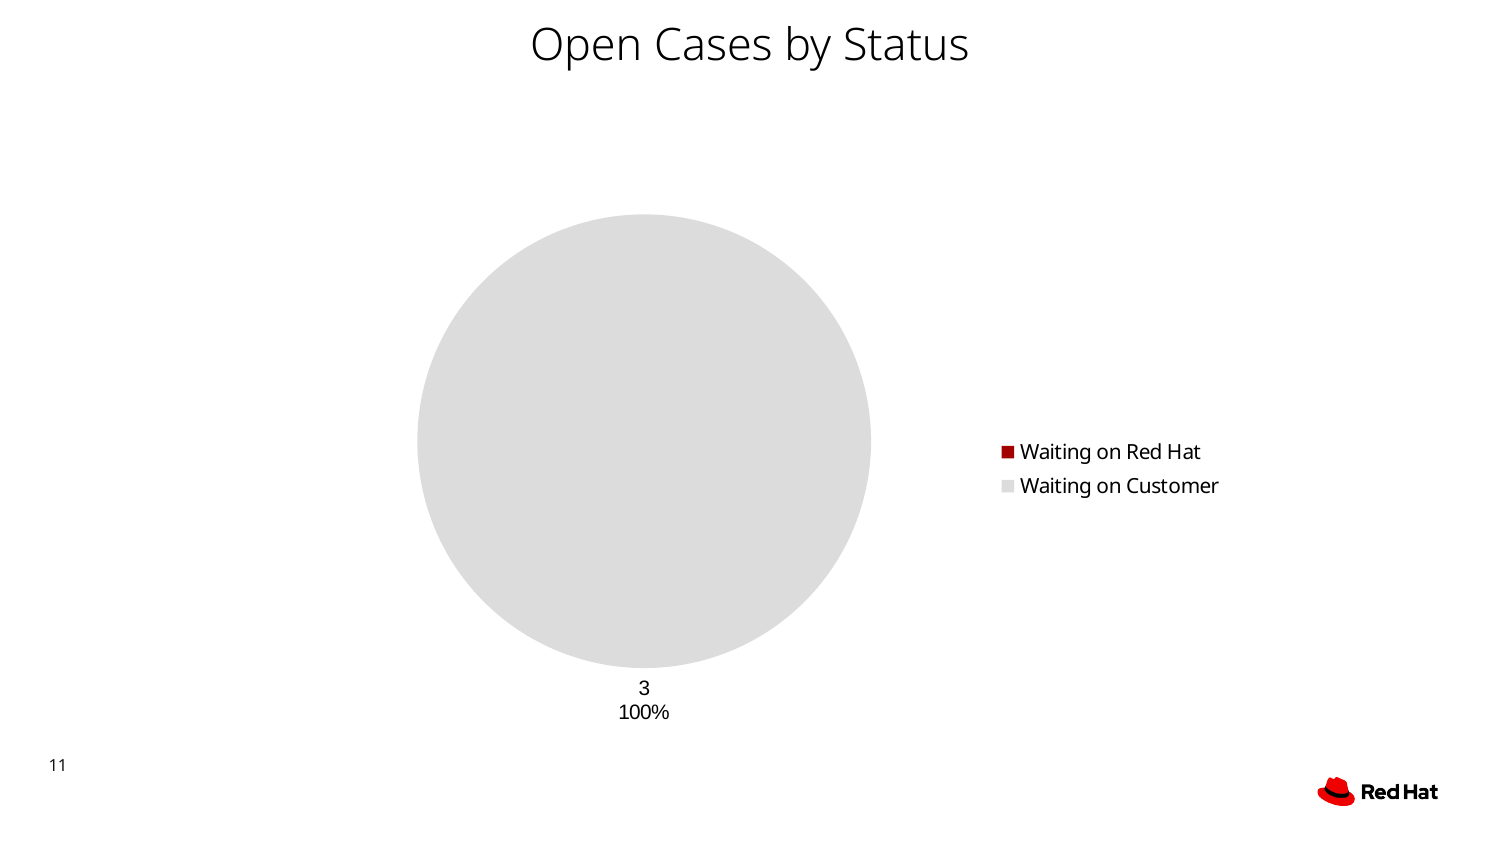

# Open Cases by Status
### Chart
| Category | Column 3 |
|---|---|
| Waiting on Red Hat | 0.0 |
| Waiting on Customer | 3.0 |11